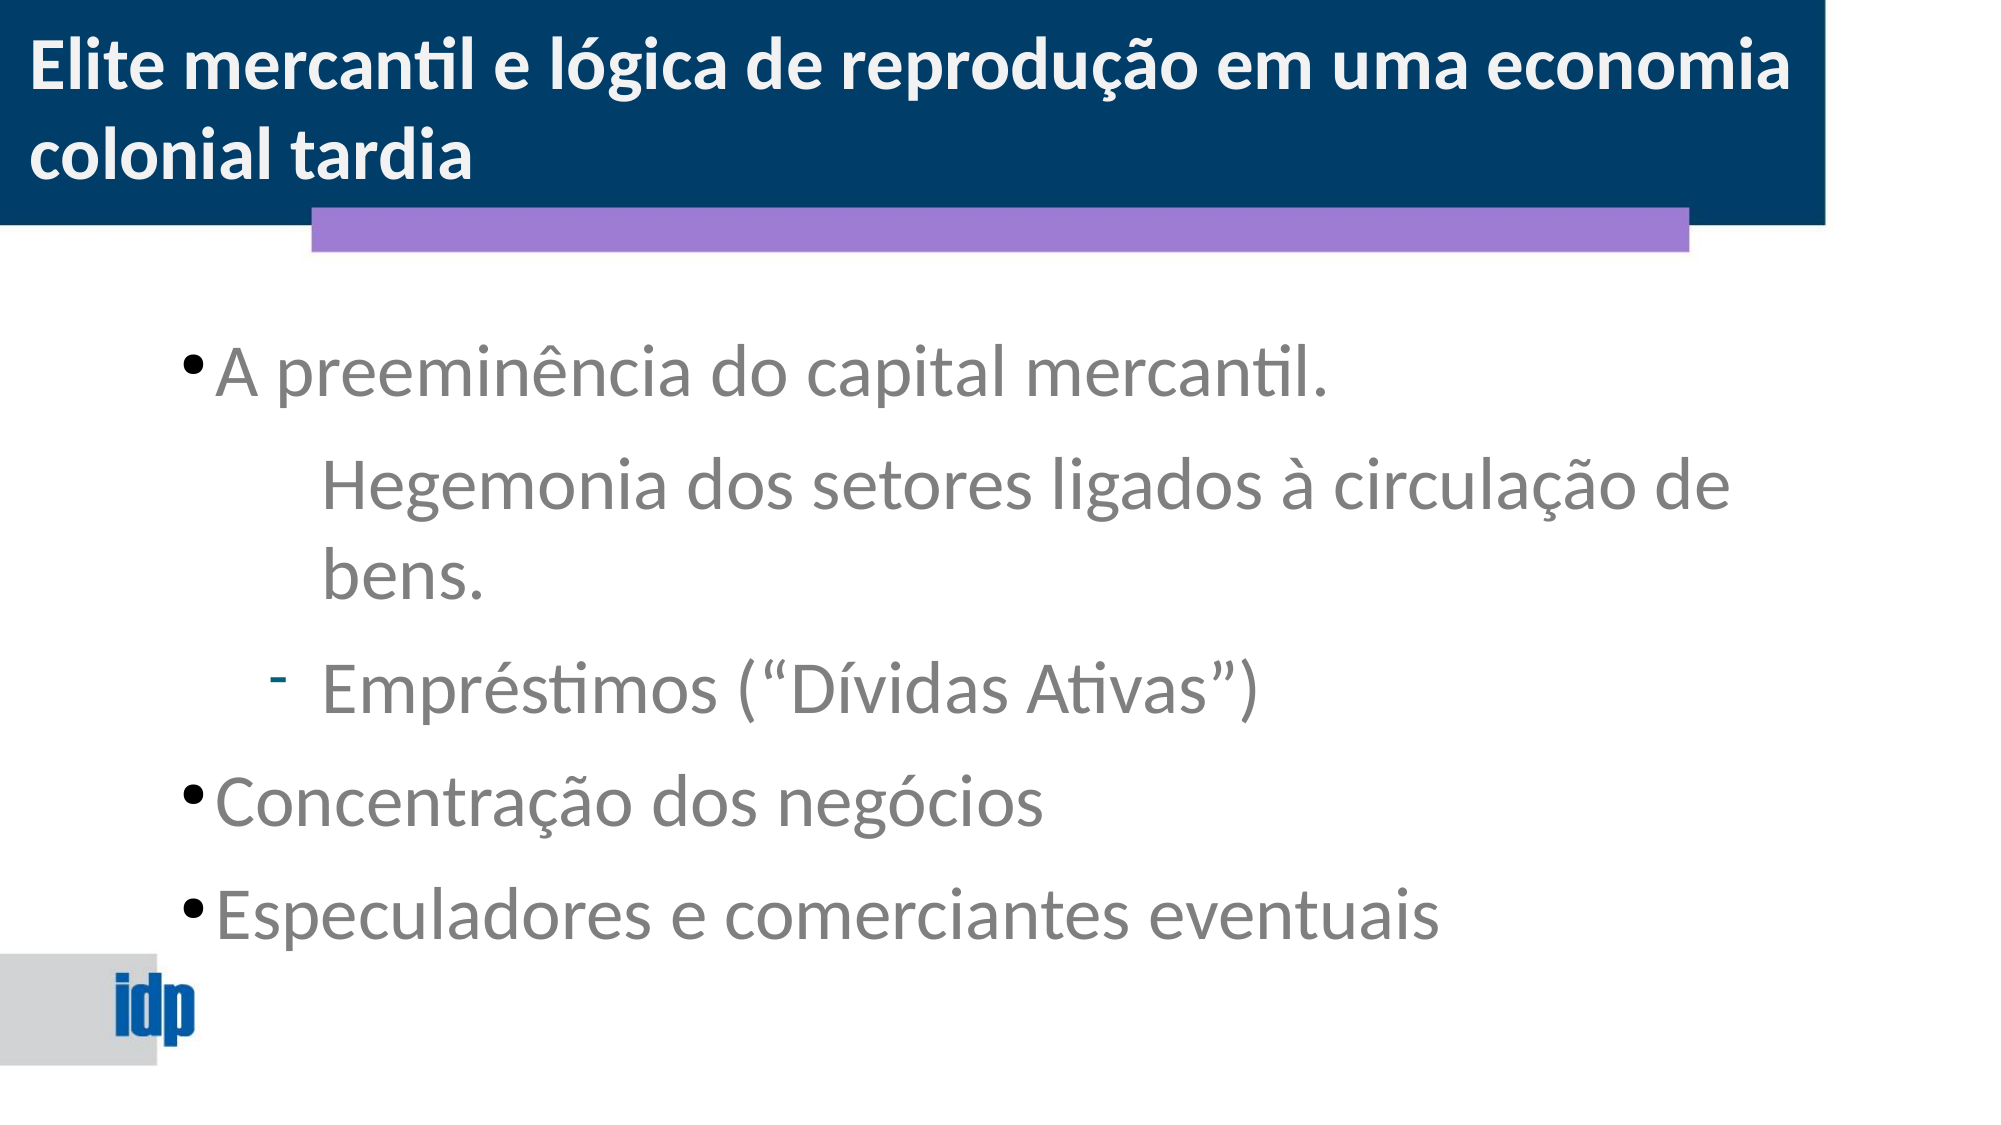

Elite mercantil e lógica de reprodução em uma economia colonial tardia
A preeminência do capital mercantil.
Hegemonia dos setores ligados à circulação de bens.
Empréstimos (“Dívidas Ativas”)
Concentração dos negócios
Especuladores e comerciantes eventuais